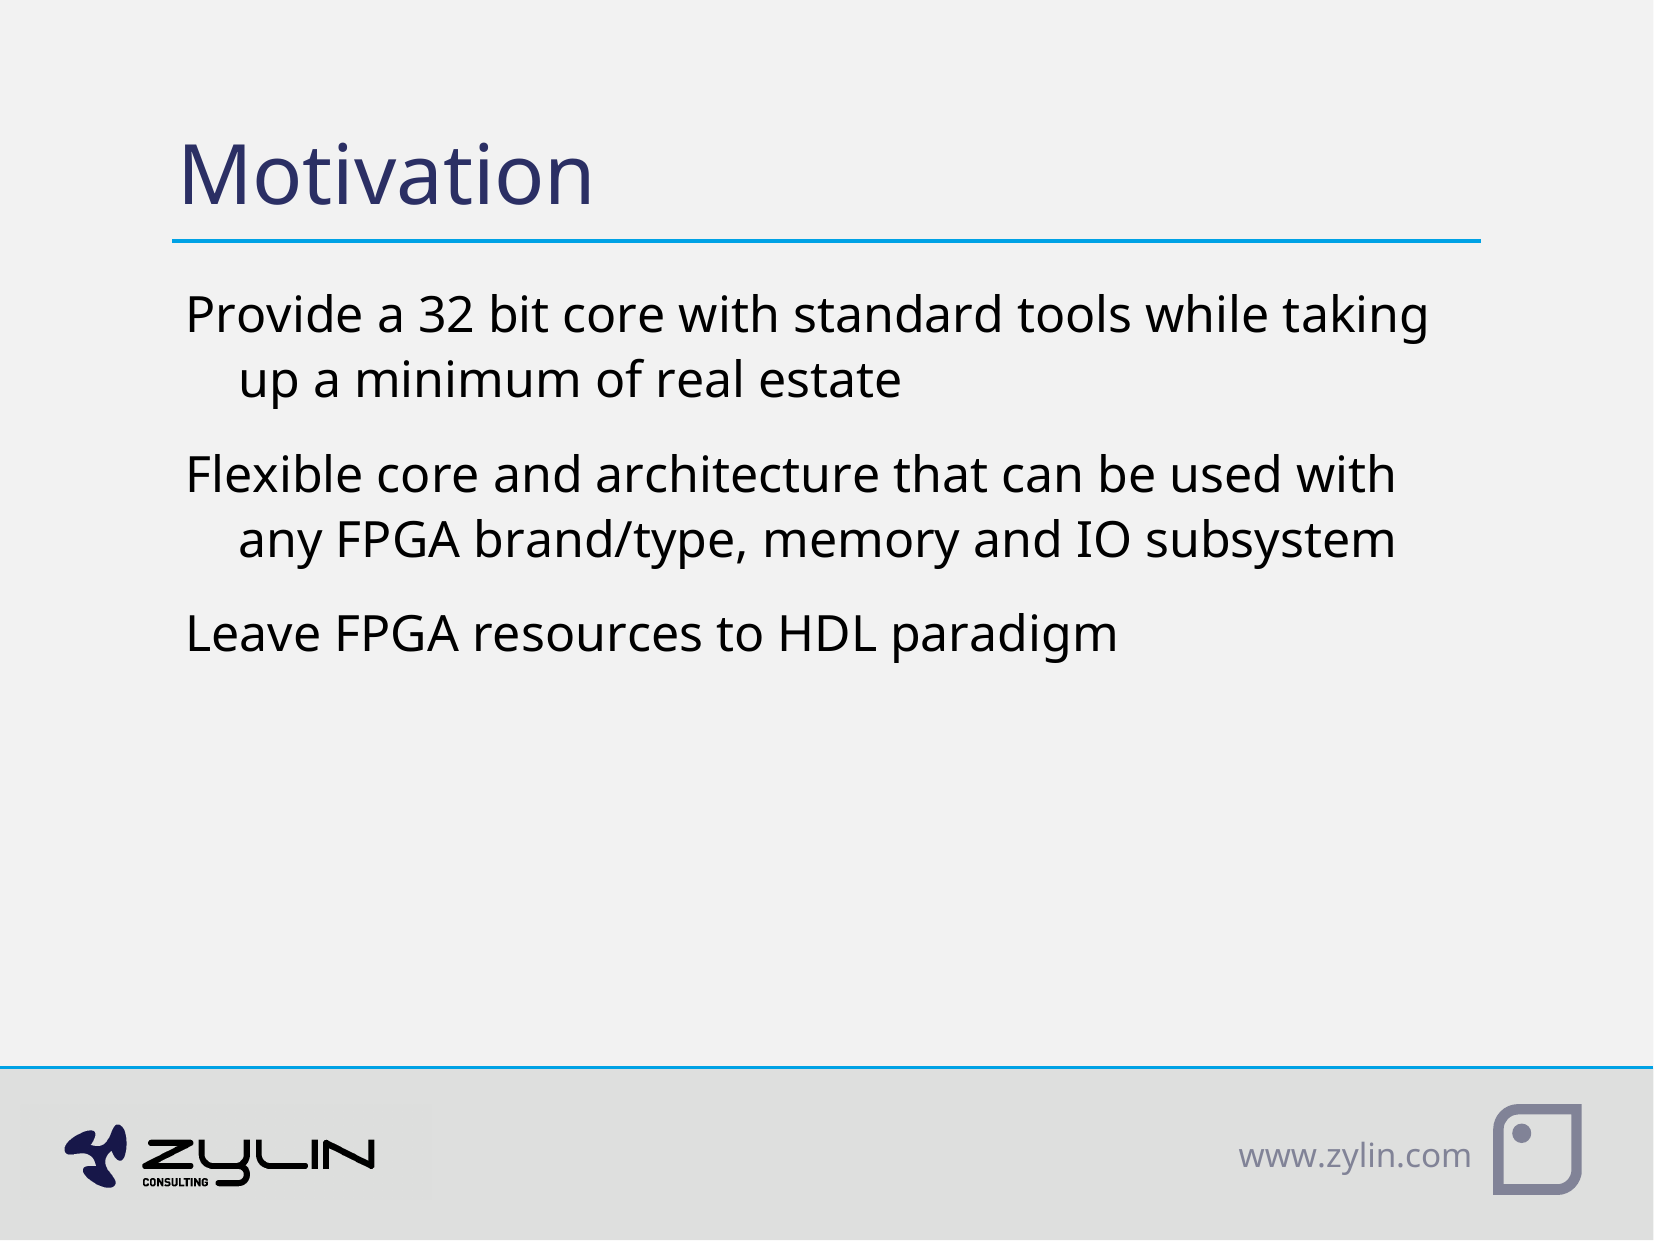

# Motivation
Provide a 32 bit core with standard tools while taking up a minimum of real estate
Flexible core and architecture that can be used with any FPGA brand/type, memory and IO subsystem
Leave FPGA resources to HDL paradigm